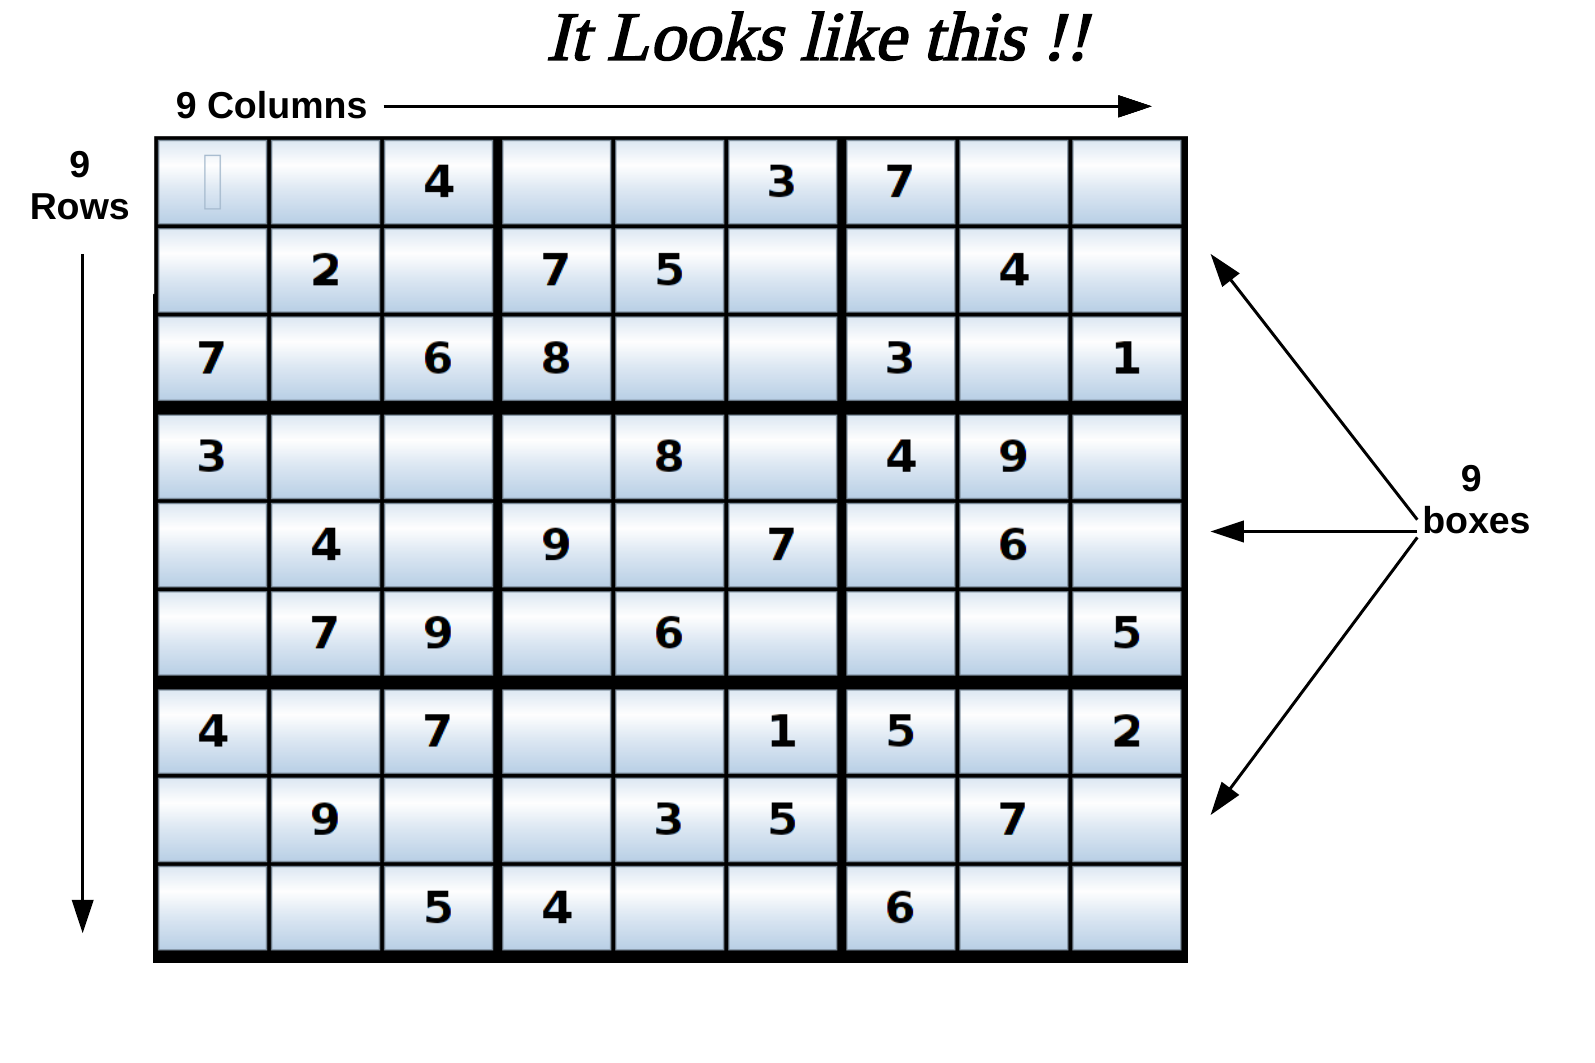

It Looks like this !!
9 Columns
9 Rows
9
boxes